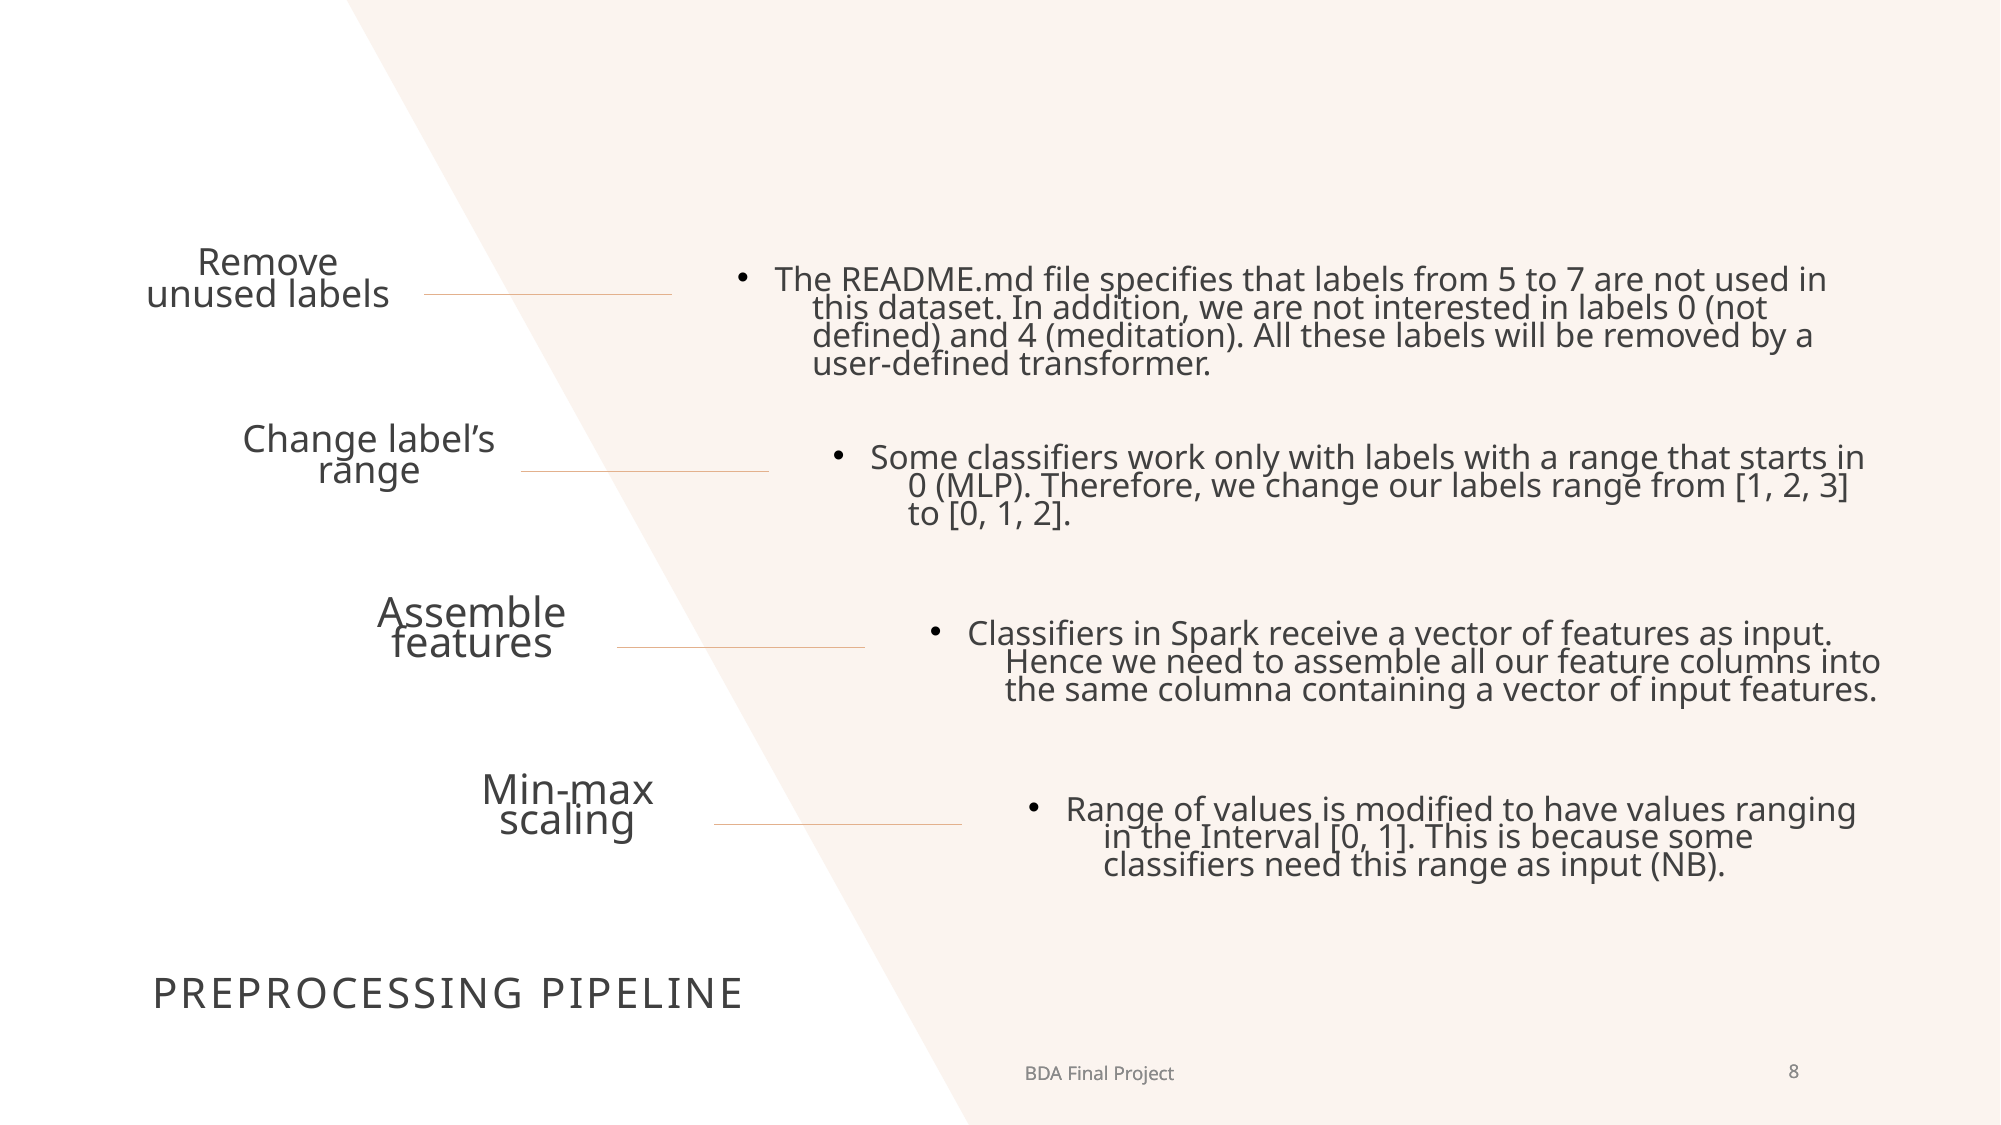

Remove unused labels
The README.md file specifies that labels from 5 to 7 are not used in this dataset. In addition, we are not interested in labels 0 (not defined) and 4 (meditation). All these labels will be removed by a user-defined transformer.
Change label’s range
Some classifiers work only with labels with a range that starts in 0 (MLP). Therefore, we change our labels range from [1, 2, 3] to [0, 1, 2].
Assemble features
Classifiers in Spark receive a vector of features as input. Hence we need to assemble all our feature columns into the same columna containing a vector of input features.
Min-max scaling
Range of values is modified to have values ranging in the Interval [0, 1]. This is because some classifiers need this range as input (NB).
# Preprocessing pipeline
BDA Final Project
BDA Final Project